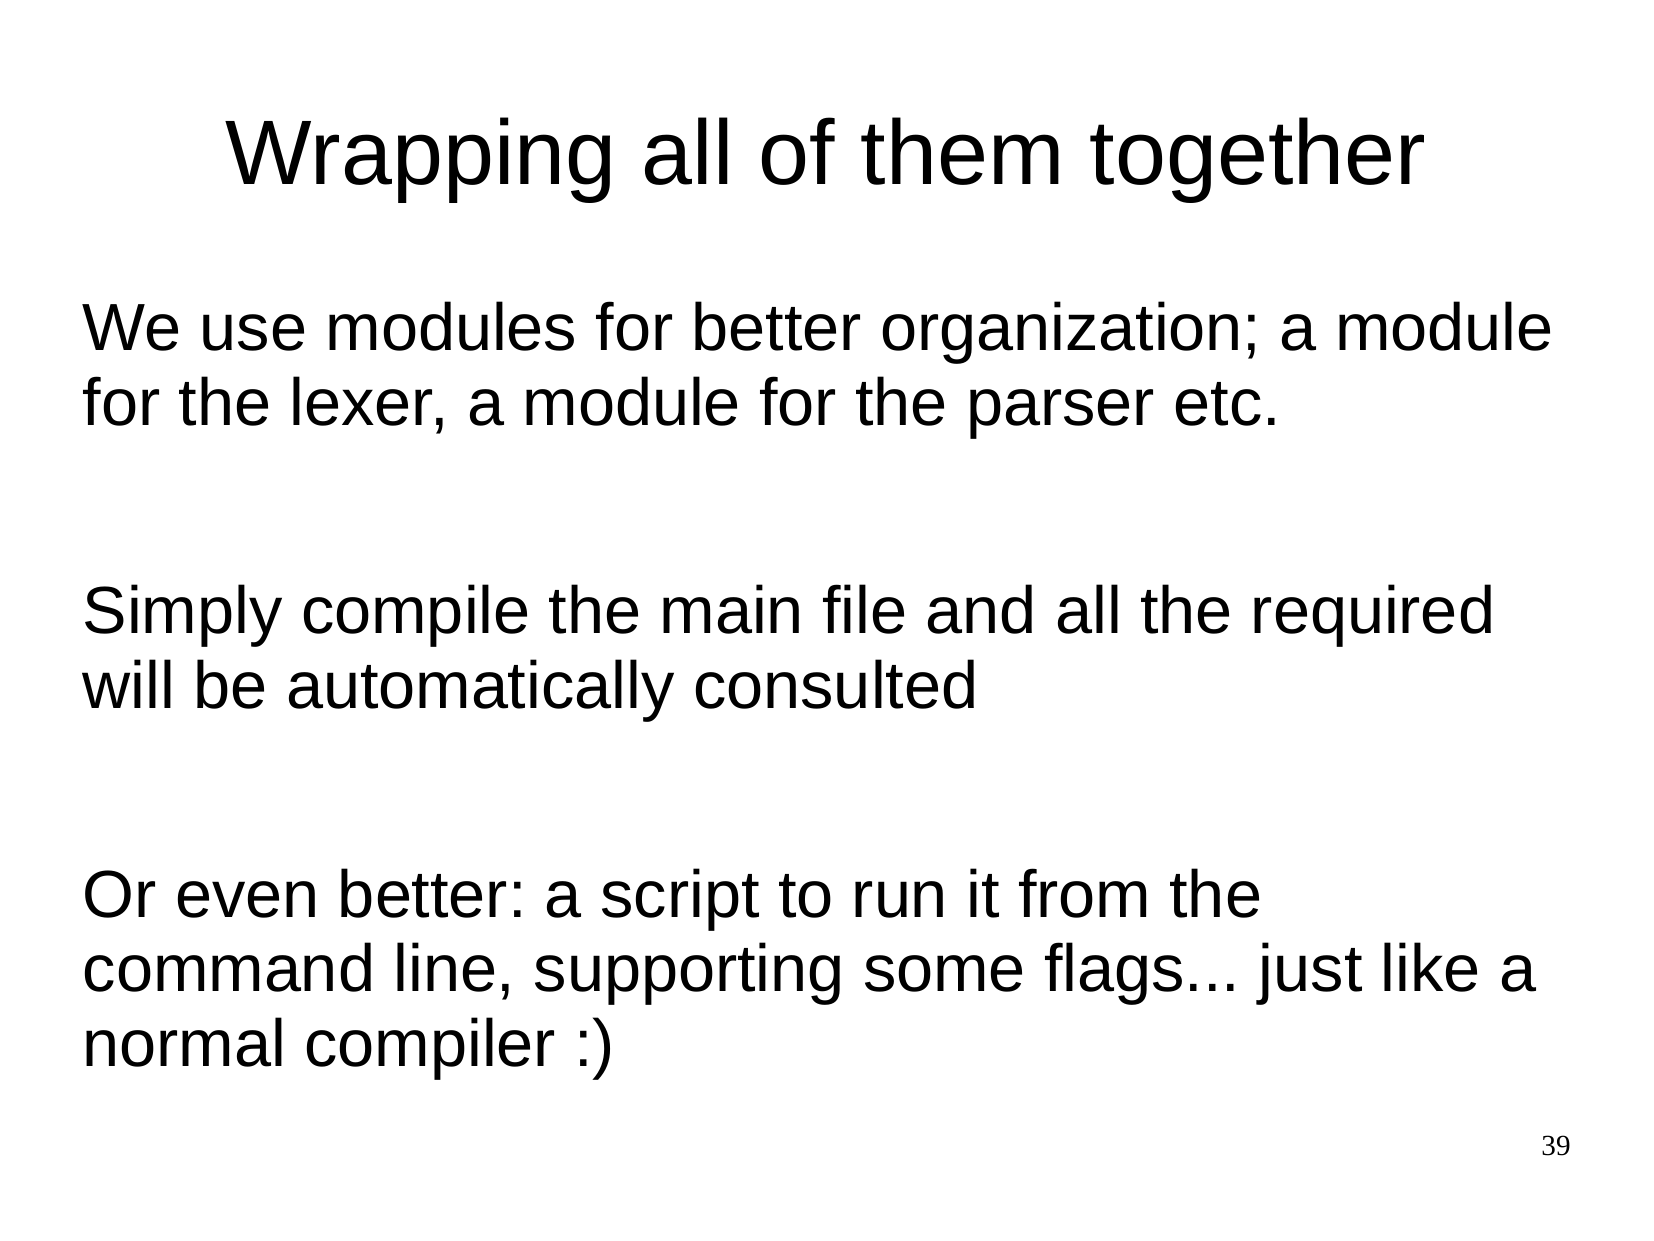

# Wrapping all of them together
We use modules for better organization; a module for the lexer, a module for the parser etc.
Simply compile the main file and all the required will be automatically consulted
Or even better: a script to run it from the command line, supporting some flags... just like a normal compiler :)
39